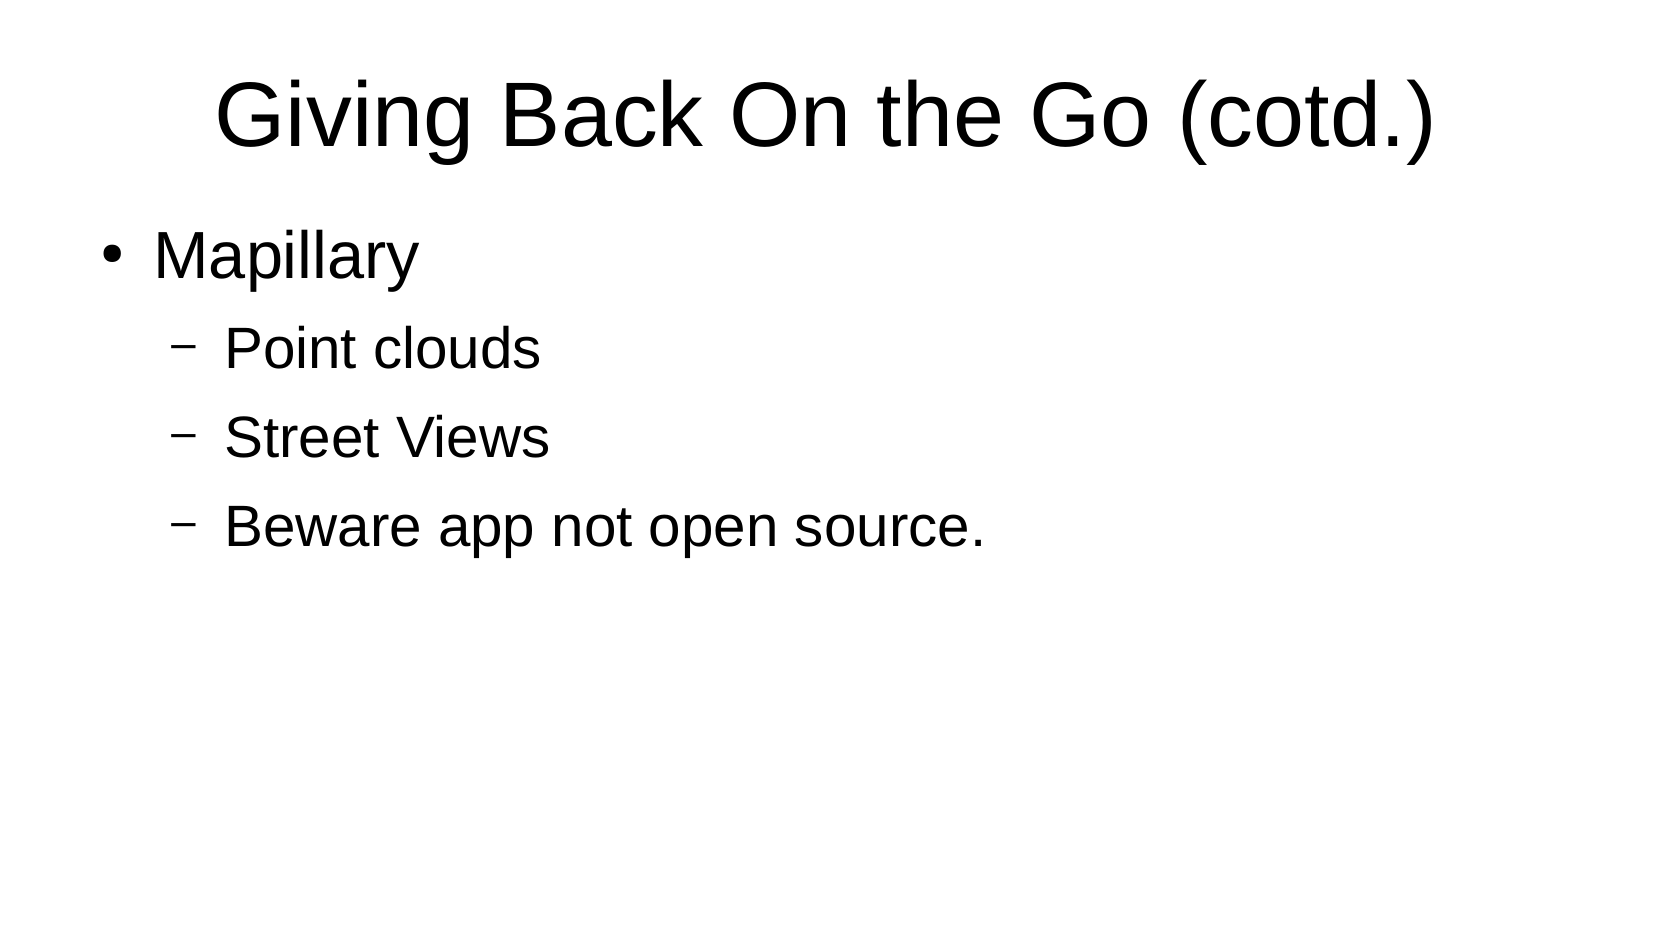

# Giving Back On the Go (cotd.)
Mapillary
Point clouds
Street Views
Beware app not open source.